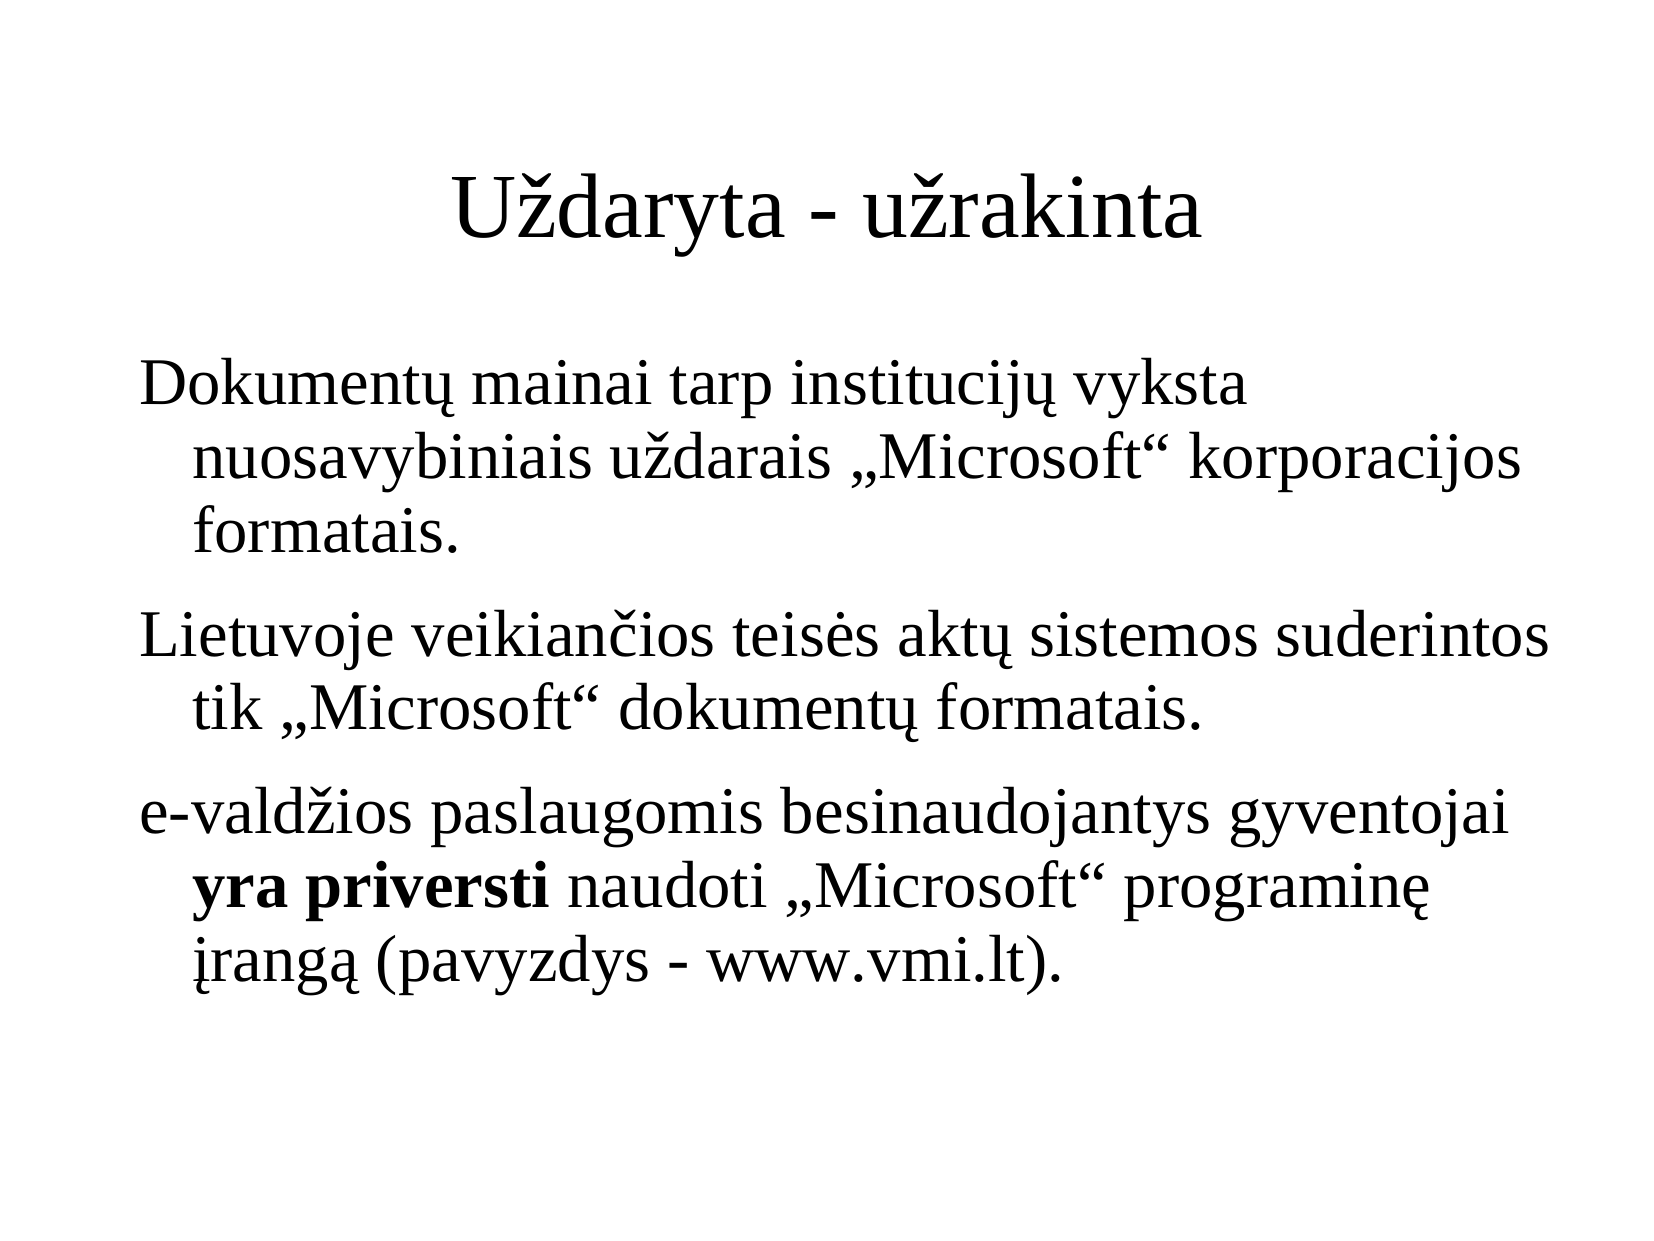

# Uždaryta - užrakinta
Dokumentų mainai tarp institucijų vyksta nuosavybiniais uždarais „Microsoft“ korporacijos formatais.
Lietuvoje veikiančios teisės aktų sistemos suderintos tik „Microsoft“ dokumentų formatais.
e-valdžios paslaugomis besinaudojantys gyventojai yra priversti naudoti „Microsoft“ programinę įrangą (pavyzdys - www.vmi.lt).